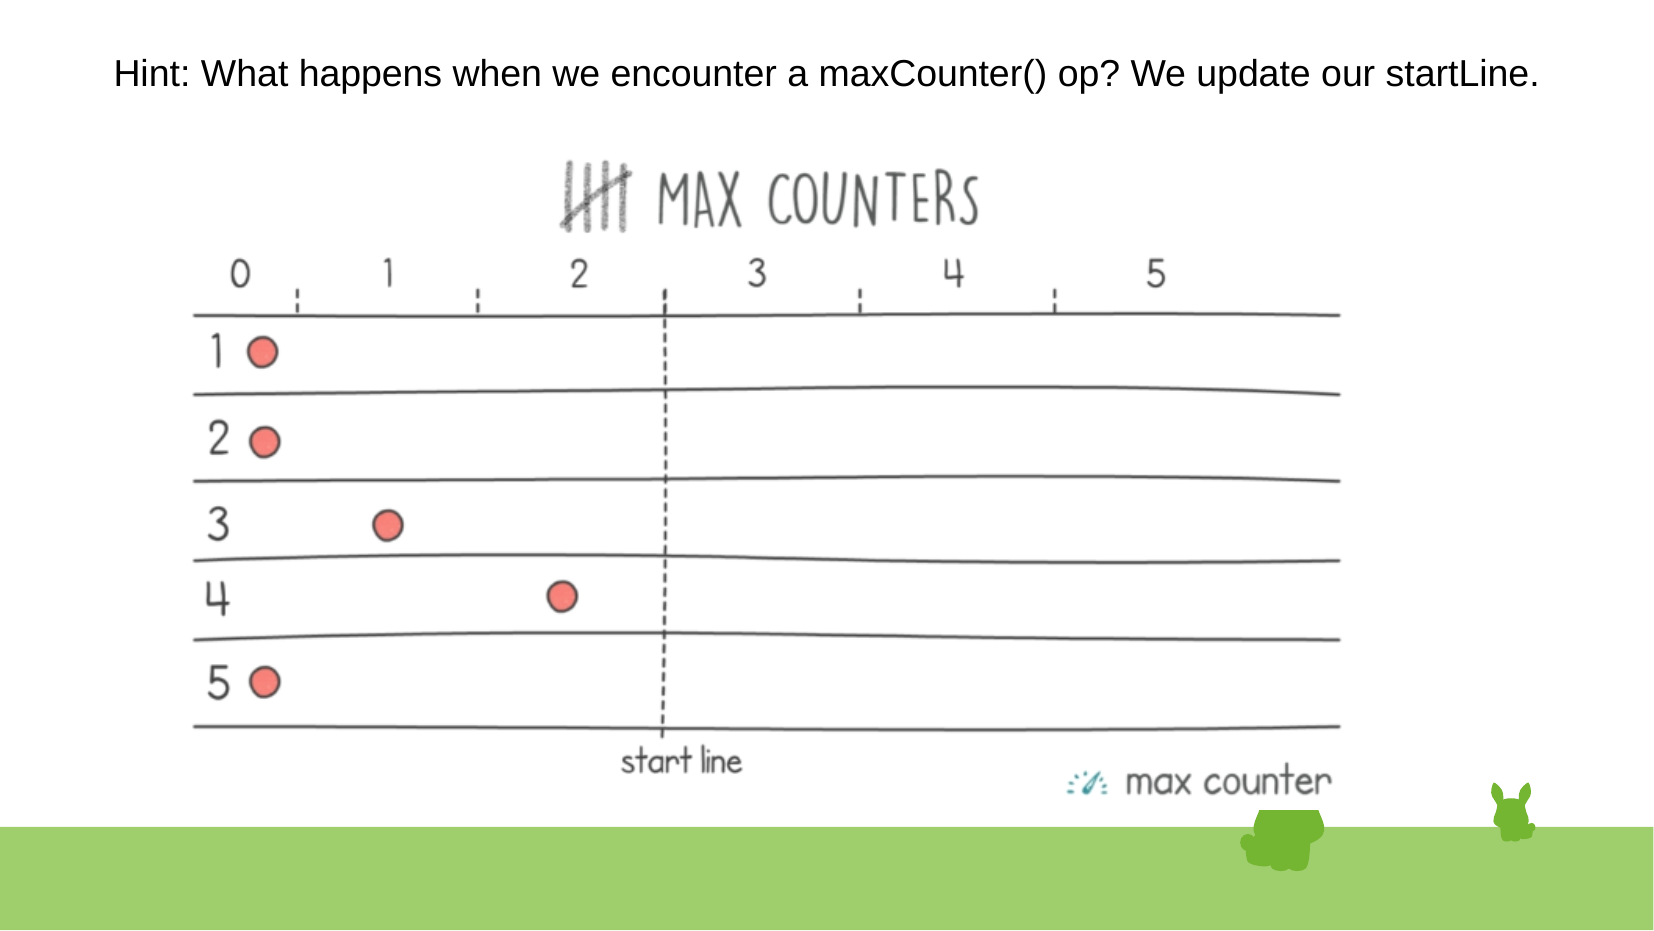

# Hint: What happens when we encounter a maxCounter() op? We update our startLine.